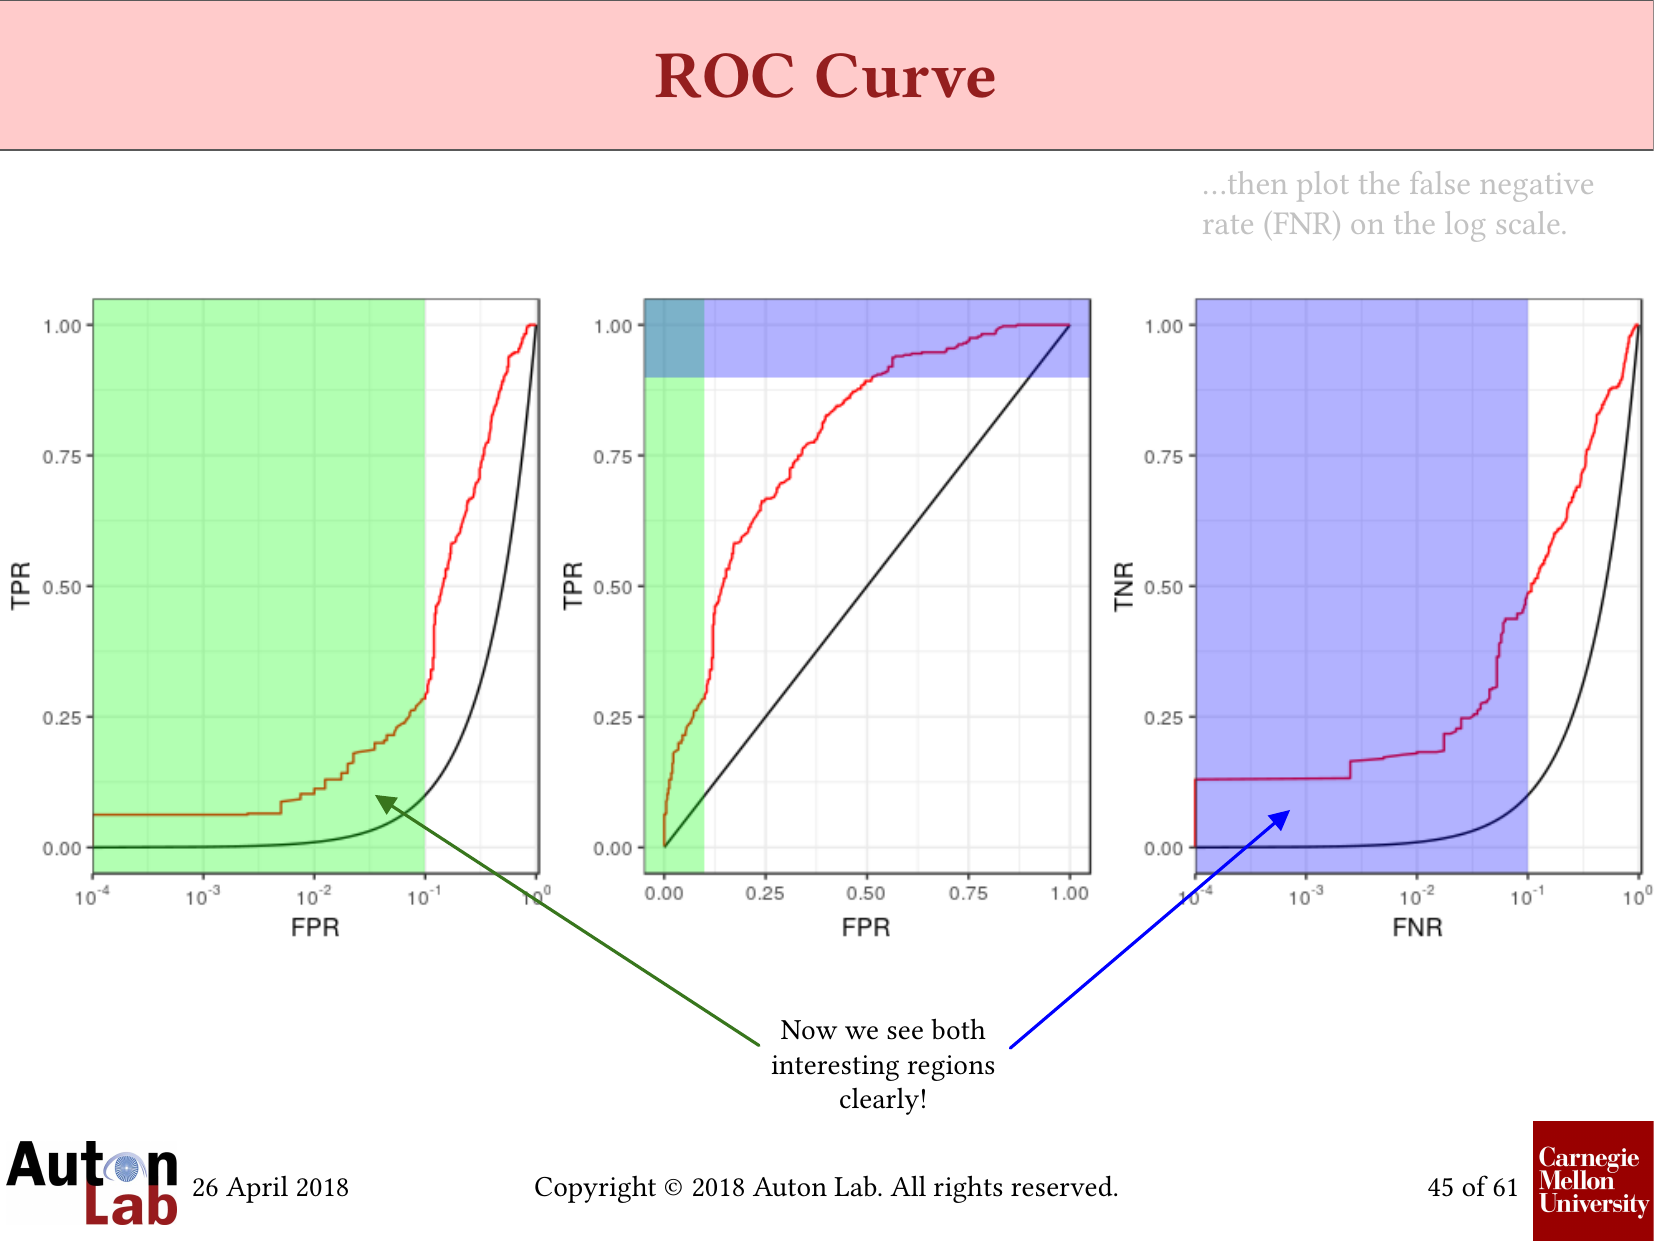

# ROC Curve
…then plot the false negative rate (FNR) on the log scale.
Now we see both interesting regions clearly!
26 April 2018
45